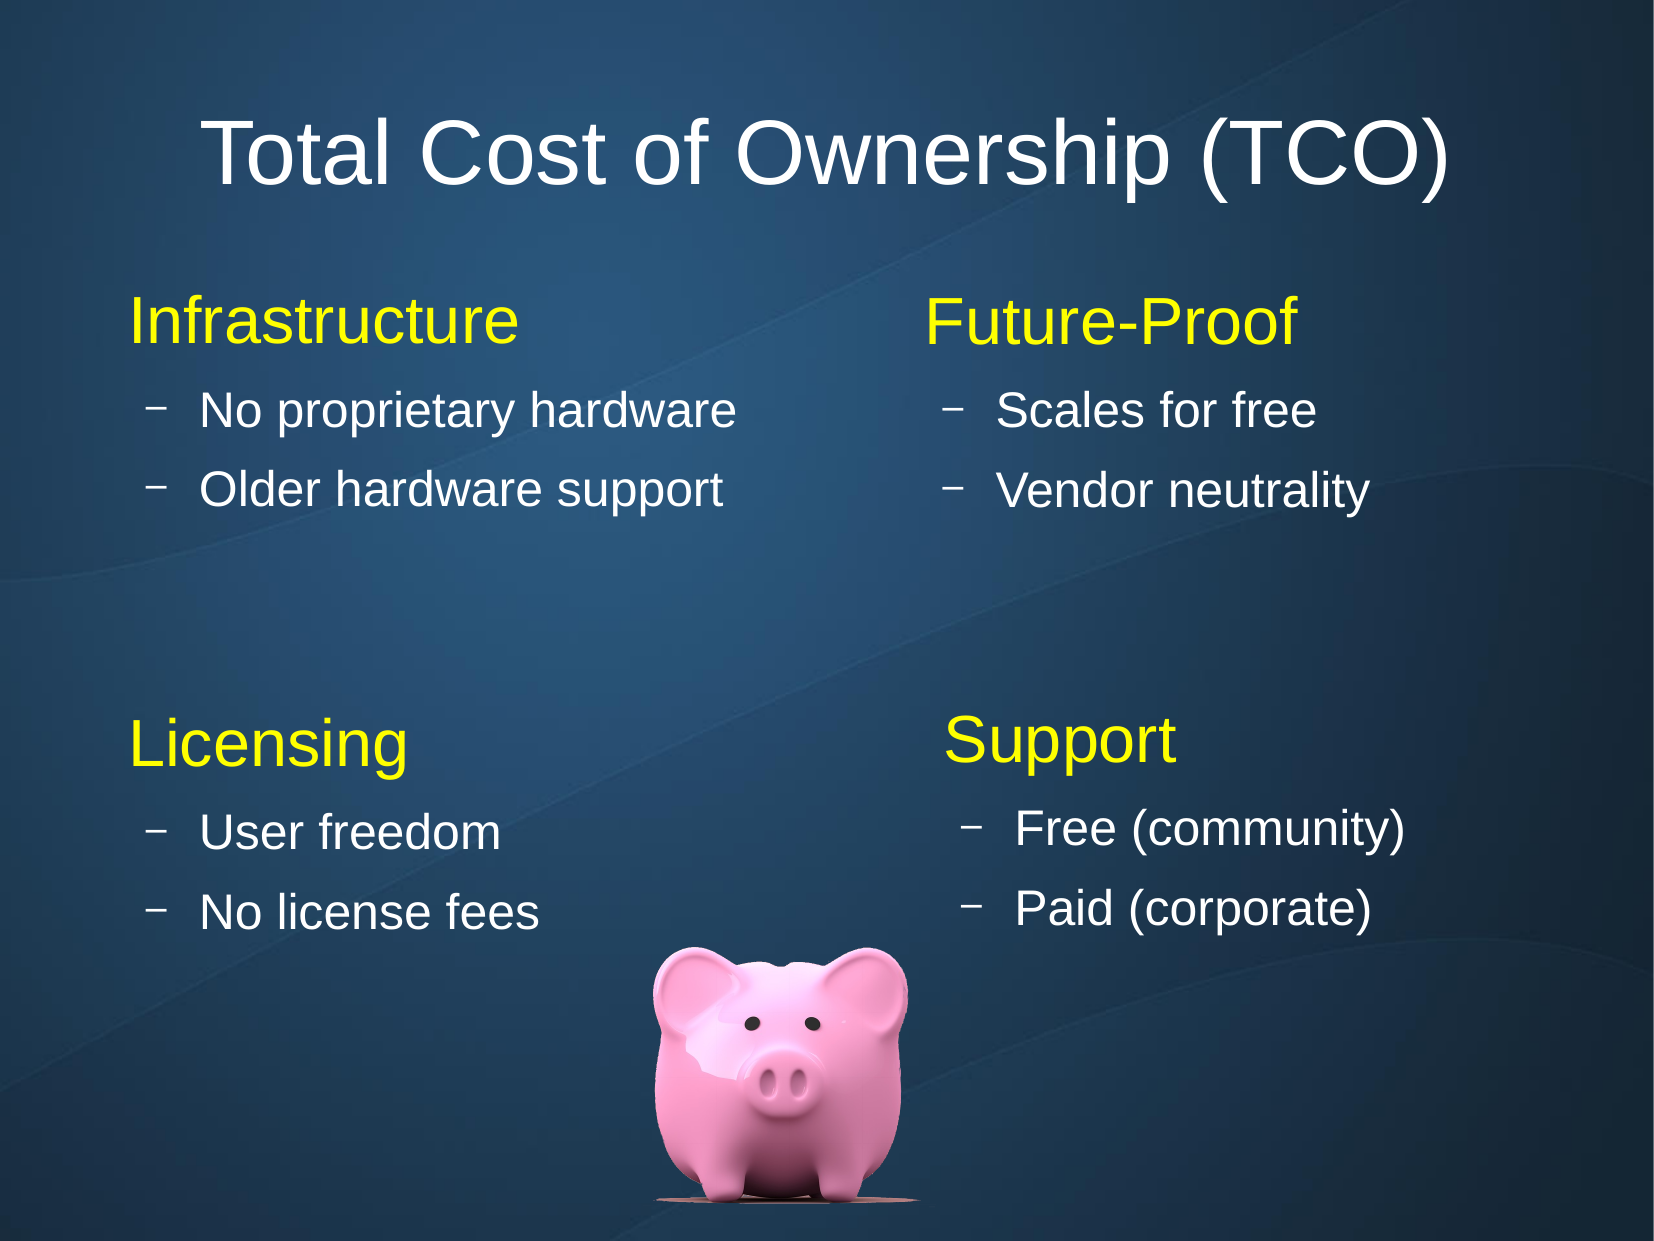

Total Cost of Ownership (TCO)
Infrastructure
No proprietary hardware
Older hardware support
Future-Proof
Scales for free
Vendor neutrality
Support
Free (community)
Paid (corporate)
# Licensing
User freedom
No license fees